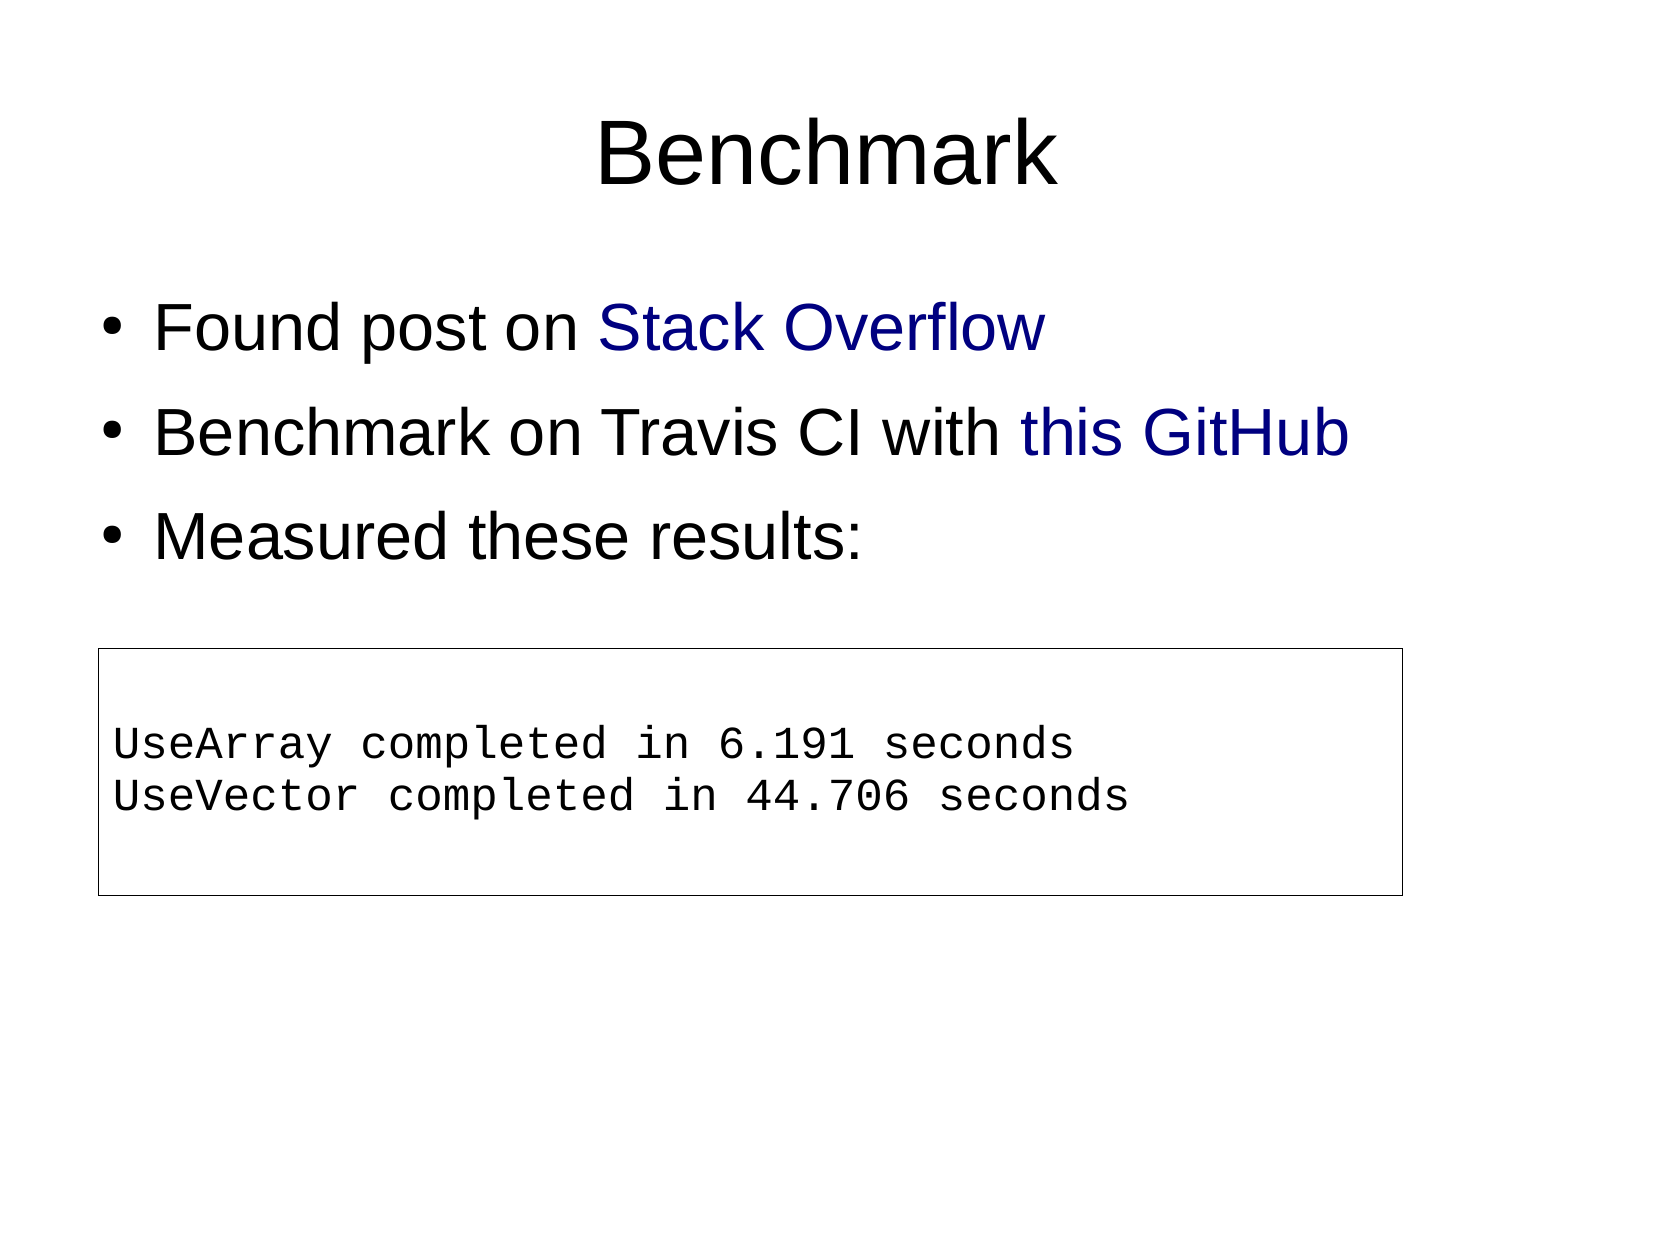

# Benchmark
Found post on Stack Overflow
Benchmark on Travis CI with this GitHub
Measured these results:
UseArray completed in 6.191 seconds
UseVector completed in 44.706 seconds